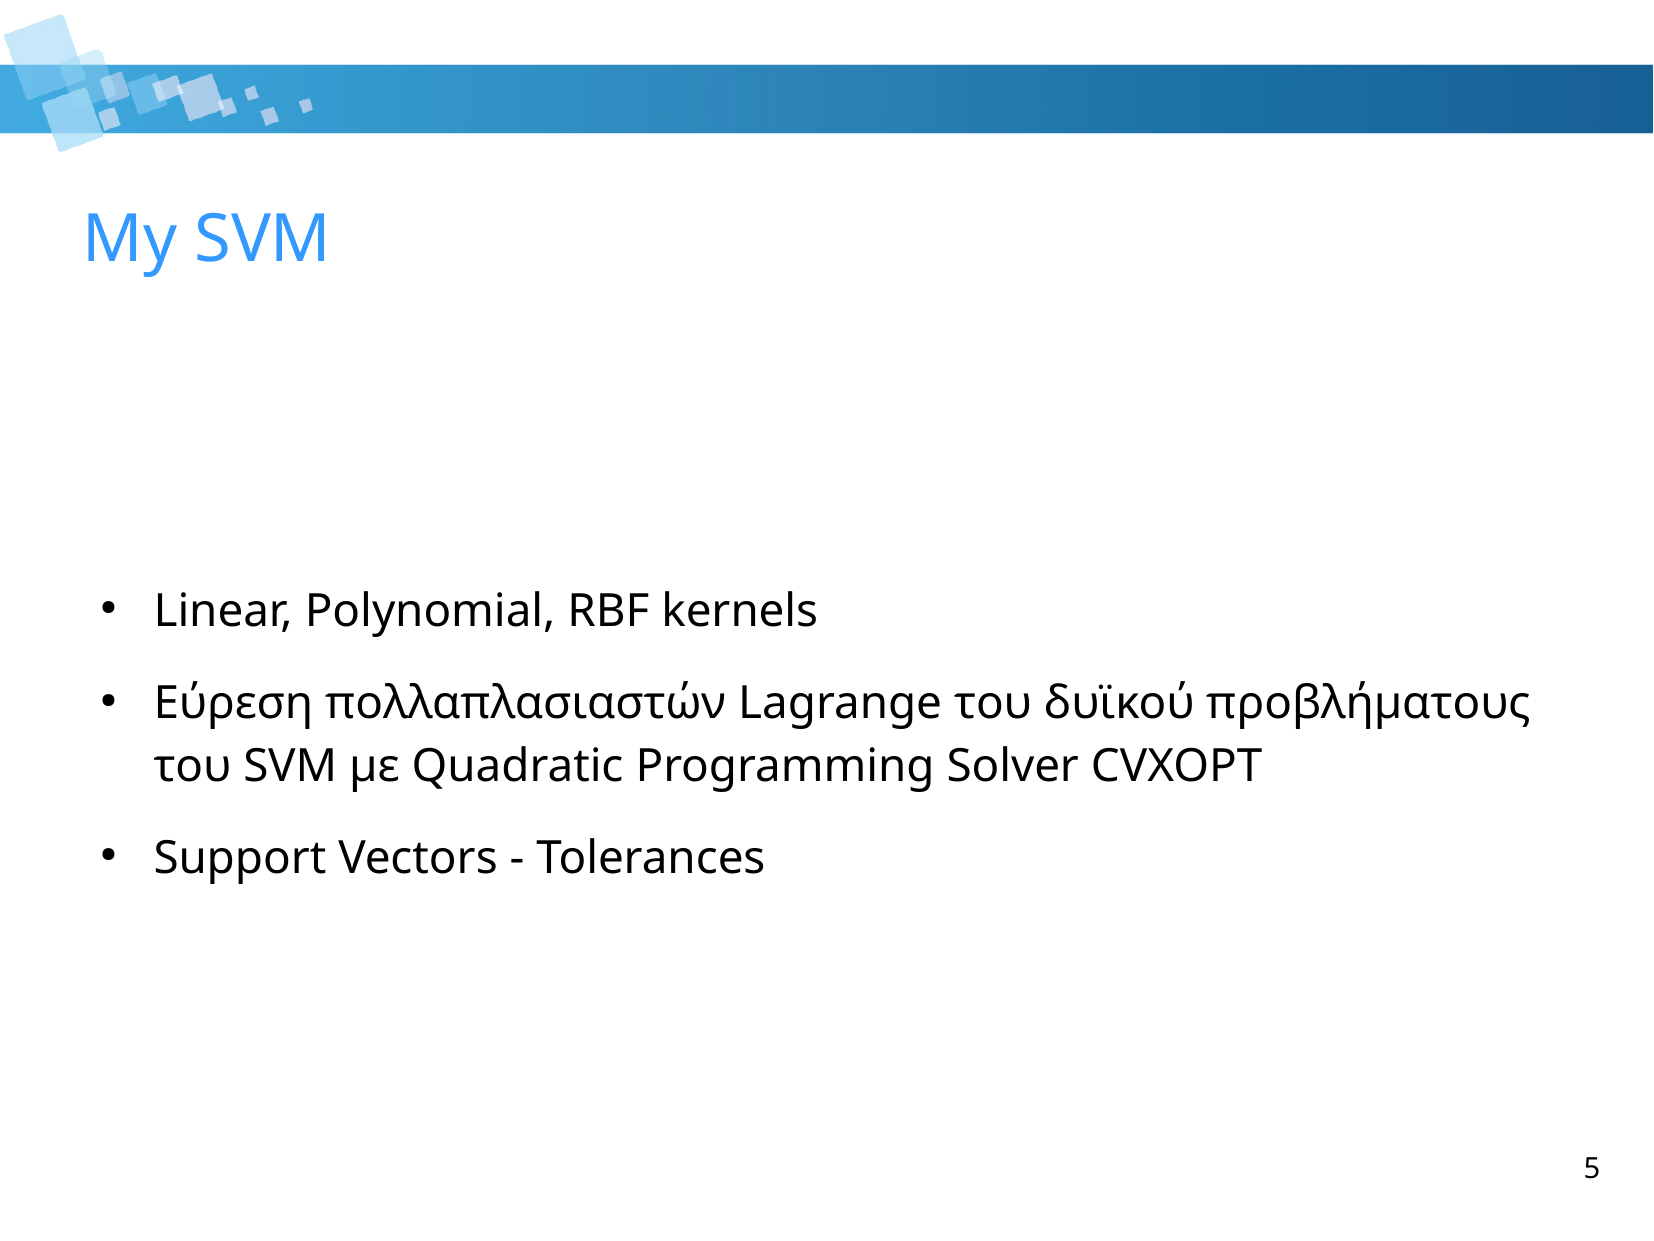

# My SVM
Linear, Polynomial, RBF kernels
Εύρεση πολλαπλασιαστών Lagrange του δυϊκού προβλήματους του SVM με Quadratic Programming Solver CVXOPT
Support Vectors - Tolerances
5